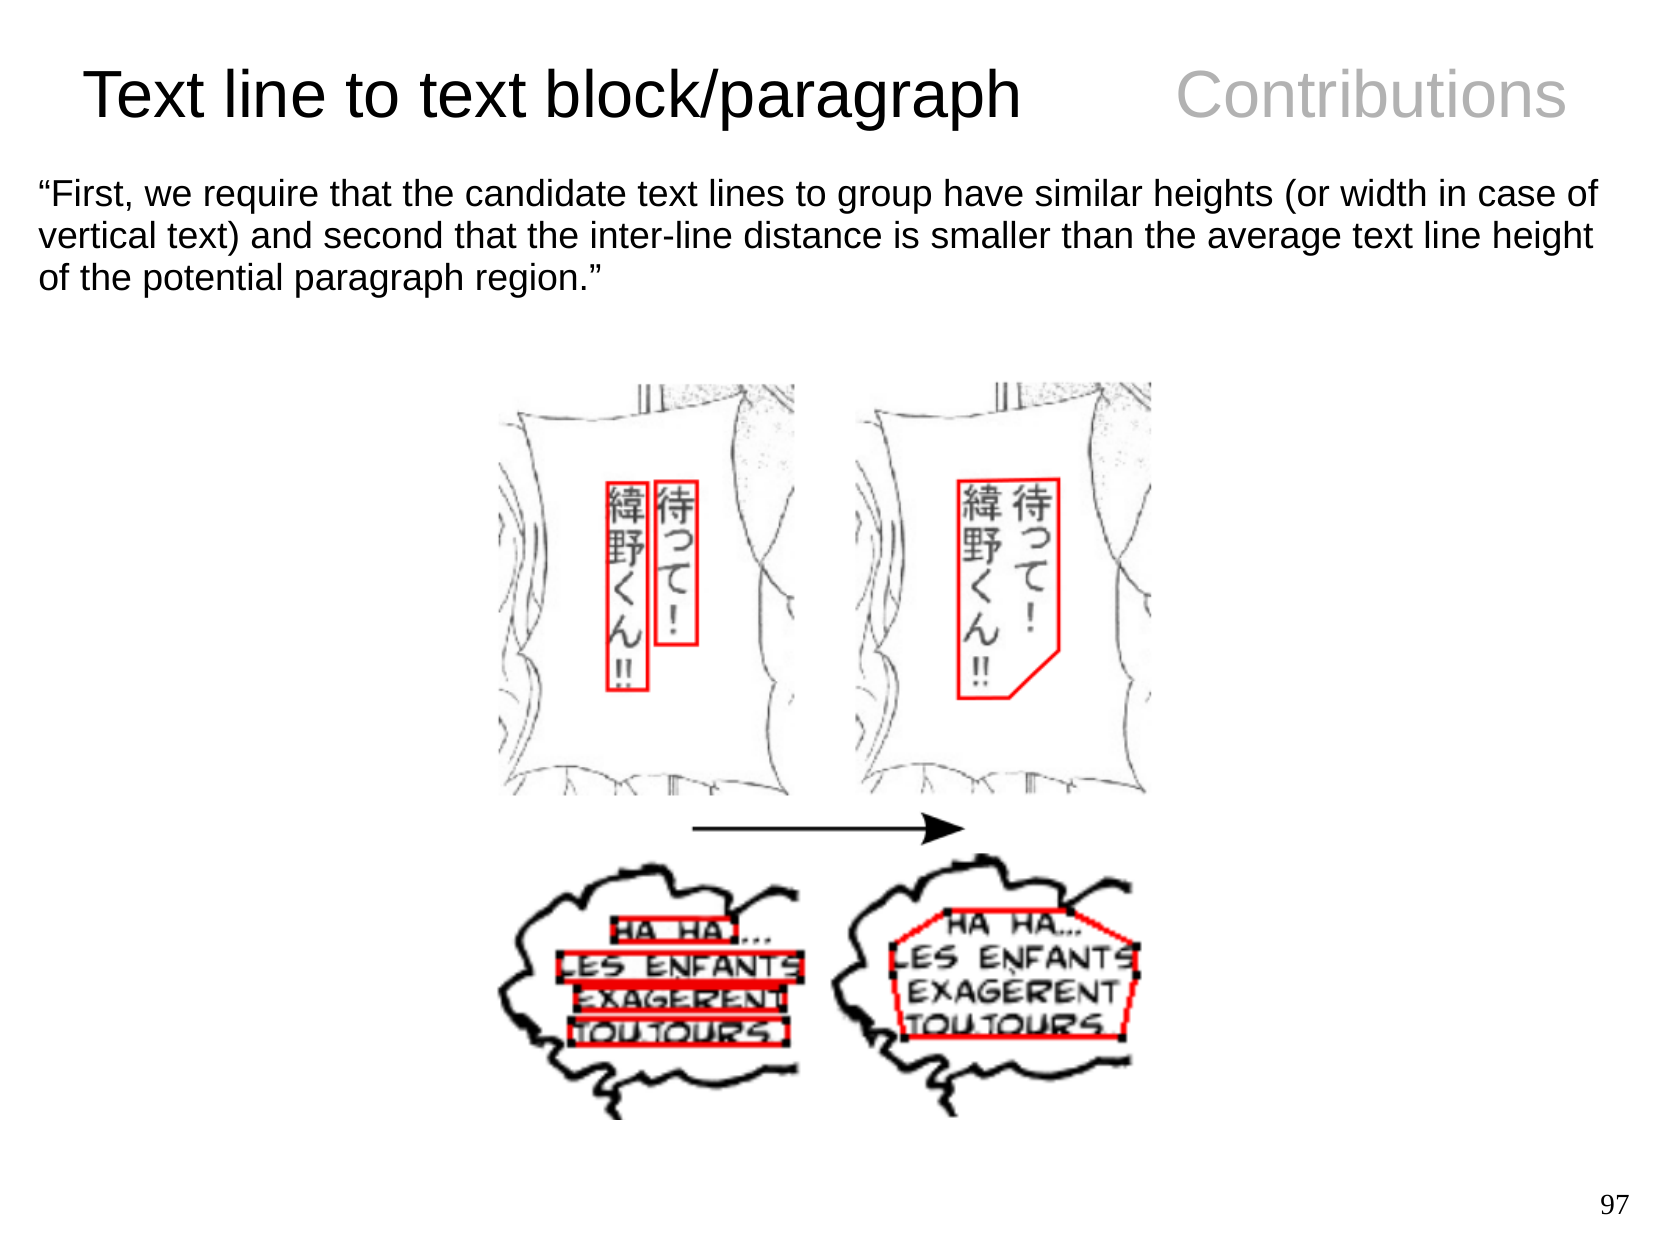

# Text line to text block/paragraph
“First, we require that the candidate text lines to group have similar heights (or width in case of vertical text) and second that the inter-line distance is smaller than the average text line height of the potential paragraph region.”
97